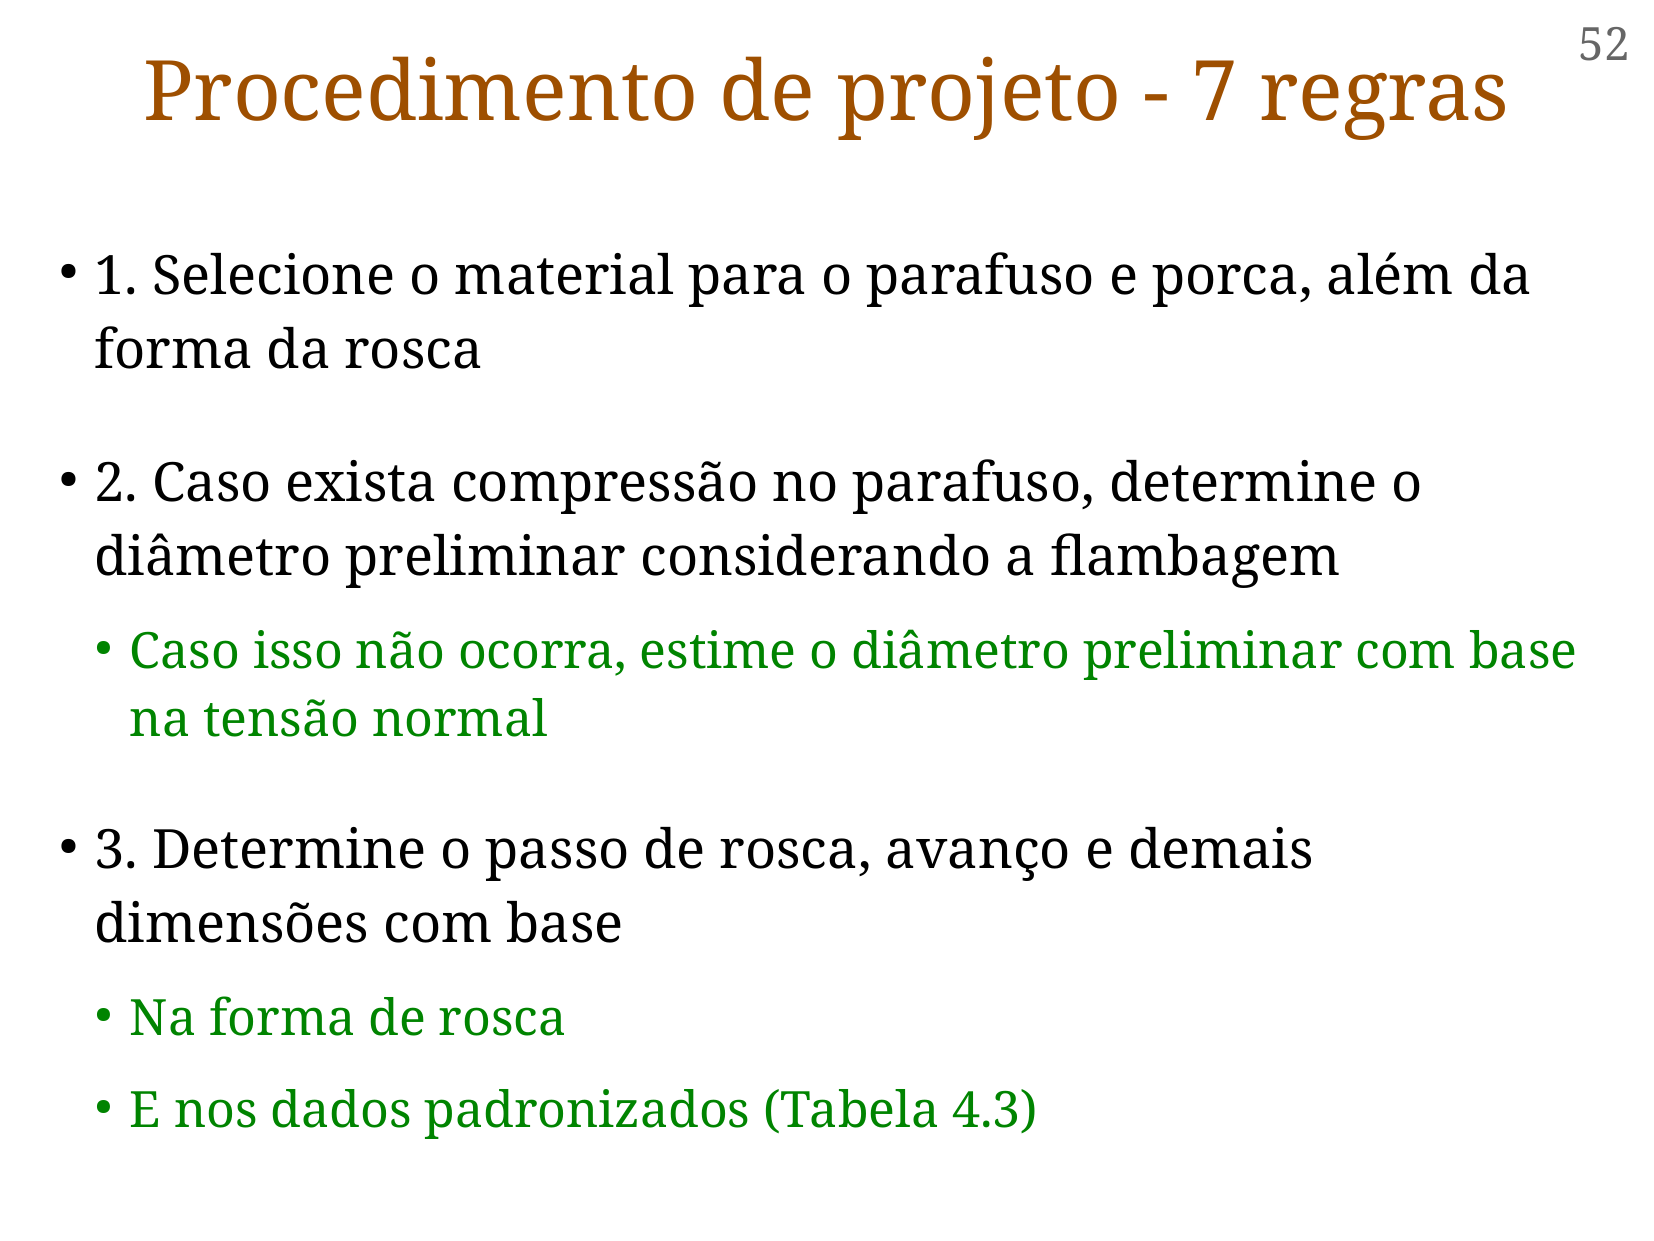

52
# Procedimento de projeto - 7 regras
1. Selecione o material para o parafuso e porca, além da forma da rosca
2. Caso exista compressão no parafuso, determine o diâmetro preliminar considerando a flambagem
Caso isso não ocorra, estime o diâmetro preliminar com base na tensão normal
3. Determine o passo de rosca, avanço e demais dimensões com base
Na forma de rosca
E nos dados padronizados (Tabela 4.3)